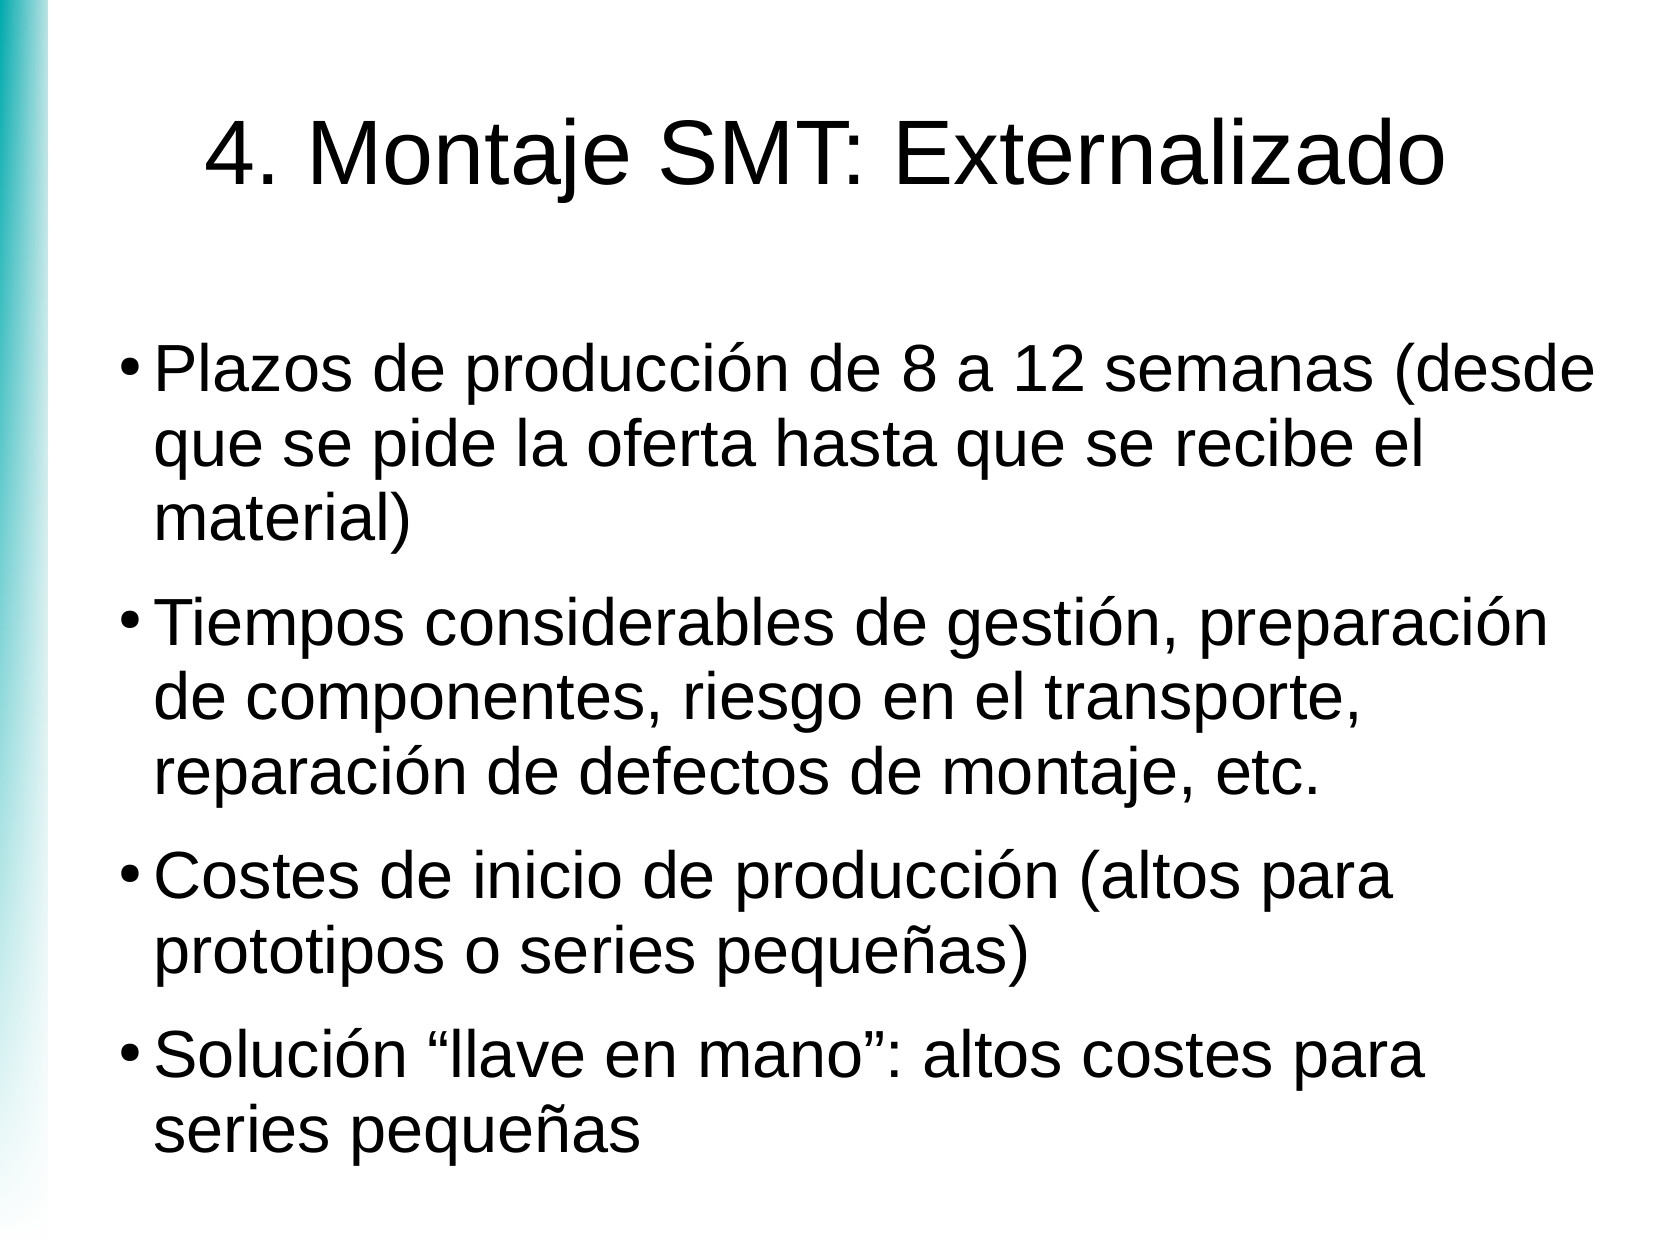

# 4. Montaje SMT: Externalizado
Plazos de producción de 8 a 12 semanas (desde que se pide la oferta hasta que se recibe el material)
Tiempos considerables de gestión, preparación de componentes, riesgo en el transporte, reparación de defectos de montaje, etc.
Costes de inicio de producción (altos para prototipos o series pequeñas)
Solución “llave en mano”: altos costes para series pequeñas